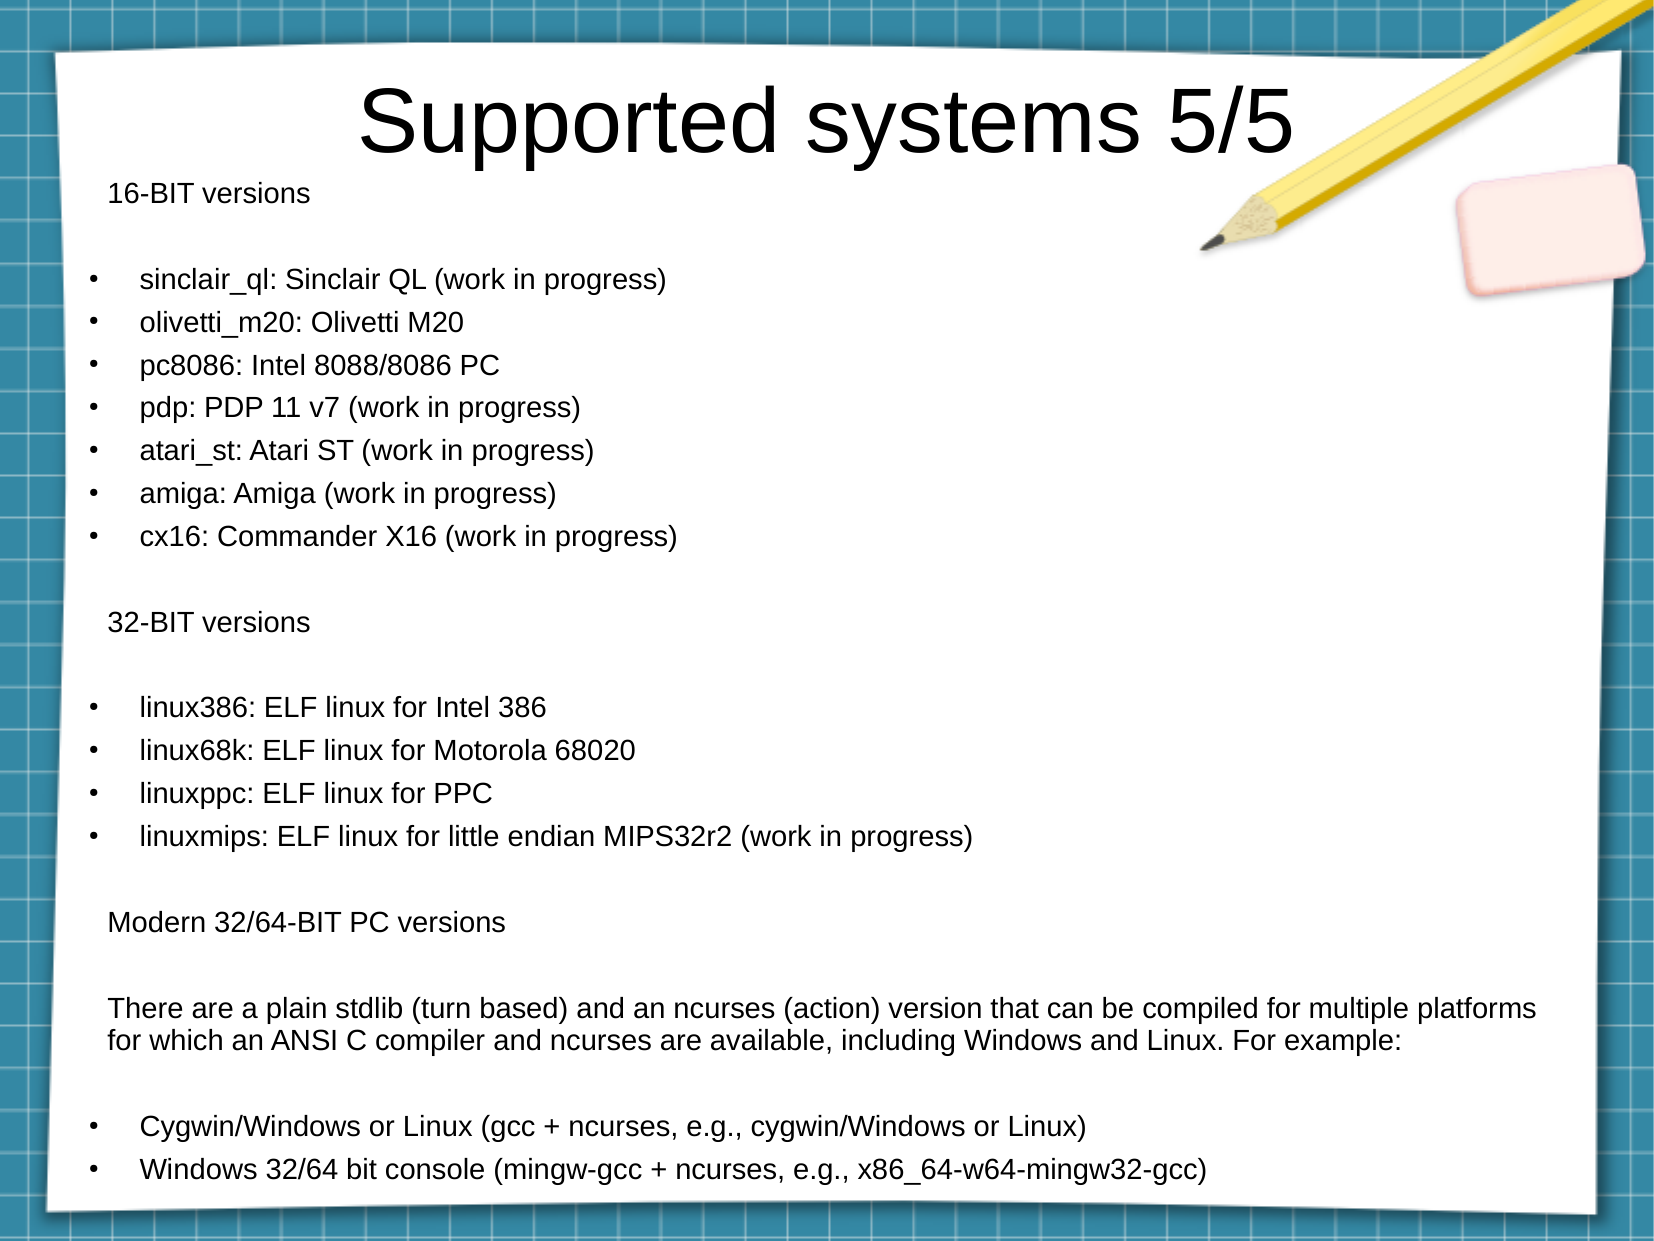

# Supported systems 5/5
16-BIT versions
 sinclair_ql: Sinclair QL (work in progress)
 olivetti_m20: Olivetti M20
 pc8086: Intel 8088/8086 PC
 pdp: PDP 11 v7 (work in progress)
 atari_st: Atari ST (work in progress)
 amiga: Amiga (work in progress)
 cx16: Commander X16 (work in progress)
32-BIT versions
 linux386: ELF linux for Intel 386
 linux68k: ELF linux for Motorola 68020
 linuxppc: ELF linux for PPC
 linuxmips: ELF linux for little endian MIPS32r2 (work in progress)
Modern 32/64-BIT PC versions
There are a plain stdlib (turn based) and an ncurses (action) version that can be compiled for multiple platforms for which an ANSI C compiler and ncurses are available, including Windows and Linux. For example:
 Cygwin/Windows or Linux (gcc + ncurses, e.g., cygwin/Windows or Linux)
 Windows 32/64 bit console (mingw-gcc + ncurses, e.g., x86_64-w64-mingw32-gcc)